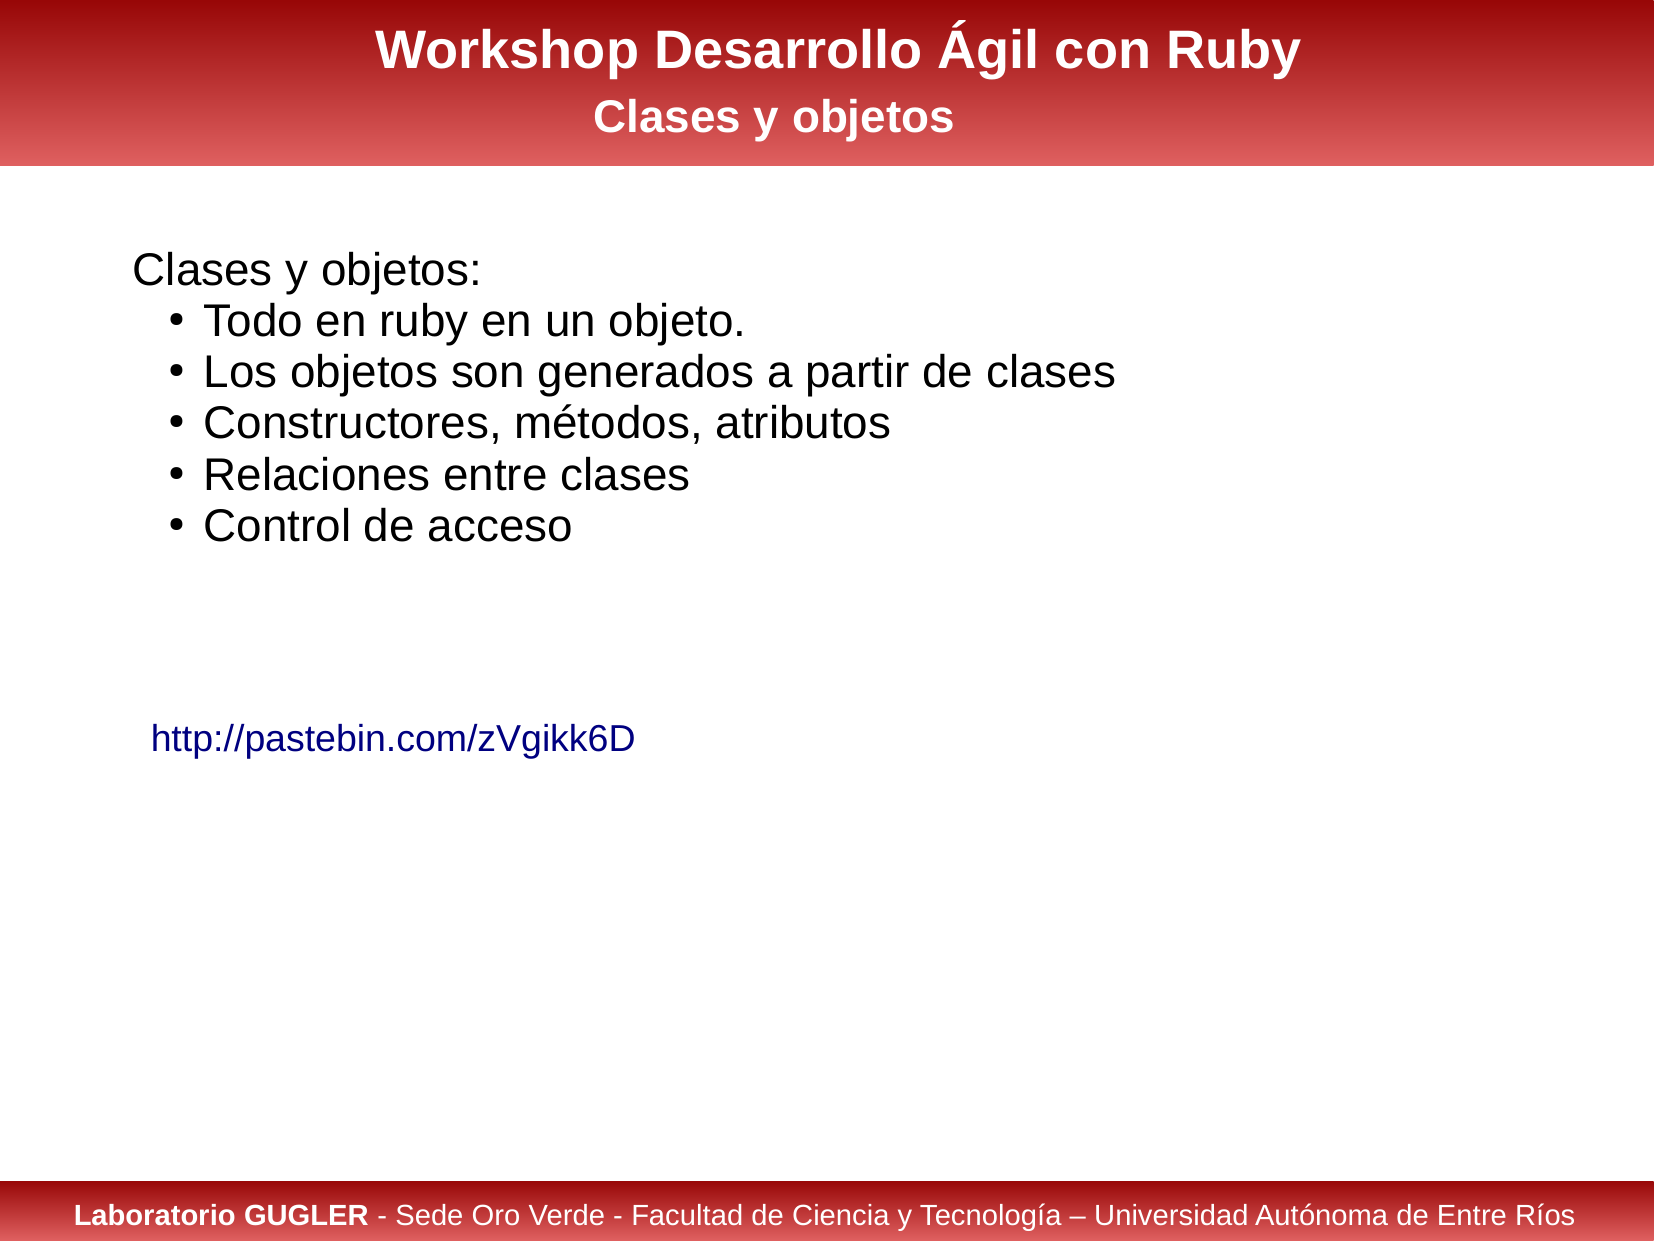

Workshop Desarrollo Ágil con Ruby
Clases y objetos
Clases y objetos:
Todo en ruby en un objeto.
Los objetos son generados a partir de clases
Constructores, métodos, atributos
Relaciones entre clases
Control de acceso
http://pastebin.com/zVgikk6D
Laboratorio GUGLER - Sede Oro Verde - Facultad de Ciencia y Tecnología – Universidad Autónoma de Entre Ríos